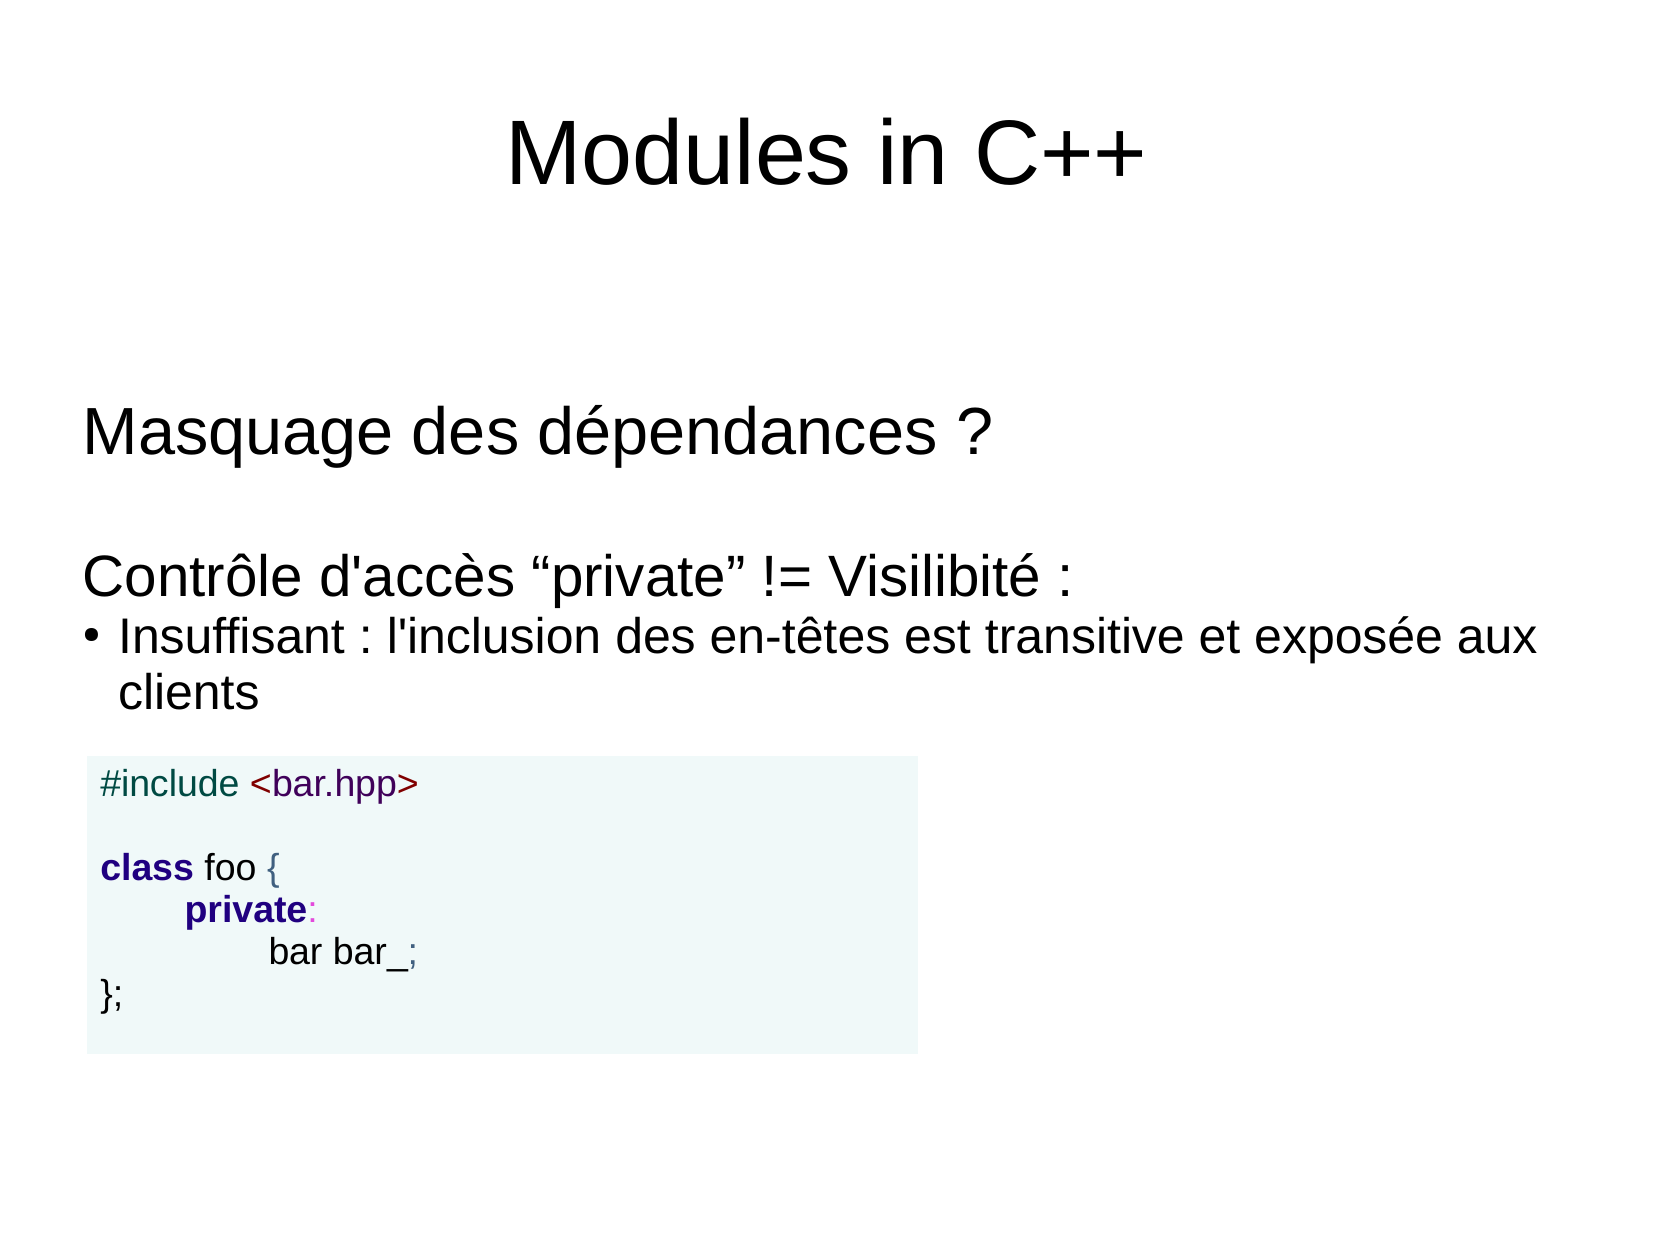

# Modules in C++
Masquage des dépendances ?
Contrôle d'accès “private” != Visilibité :
Insuffisant : l'inclusion des en-têtes est transitive et exposée aux clients
| #include <bar.hpp> class foo { private: bar bar\_; }; |
| --- |